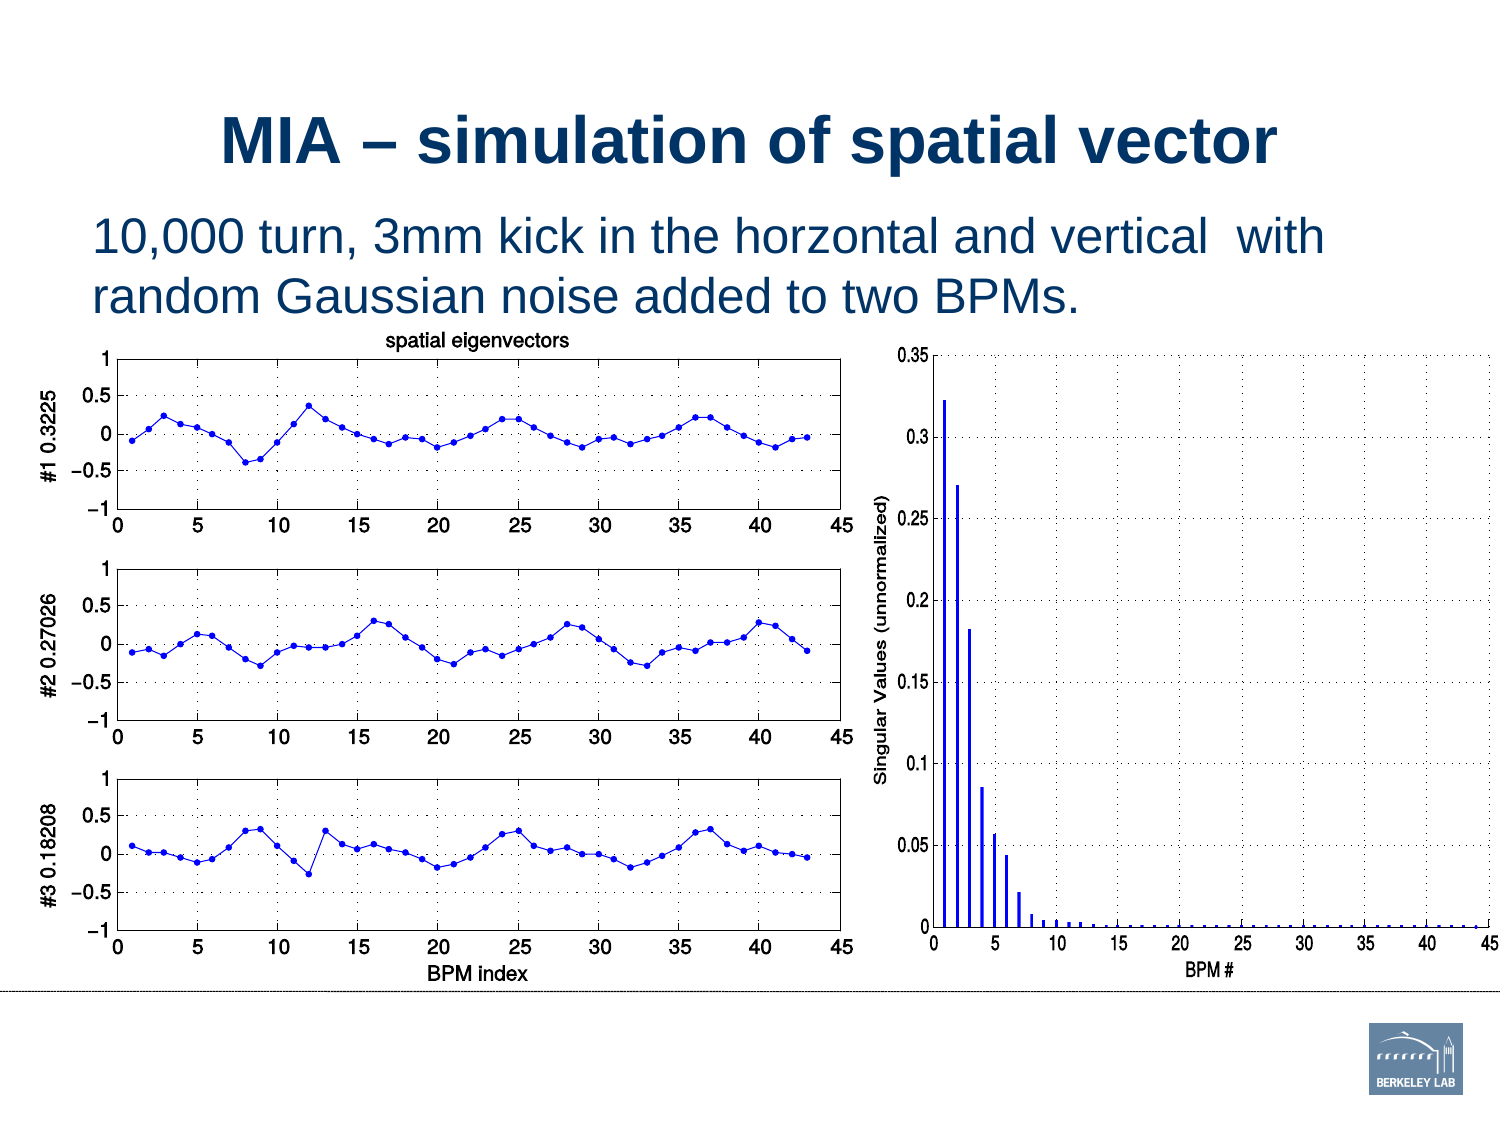

# MIA – simulation of spatial vector
10,000 turn, 3mm kick in the horzontal and vertical with random Gaussian noise added to two BPMs.